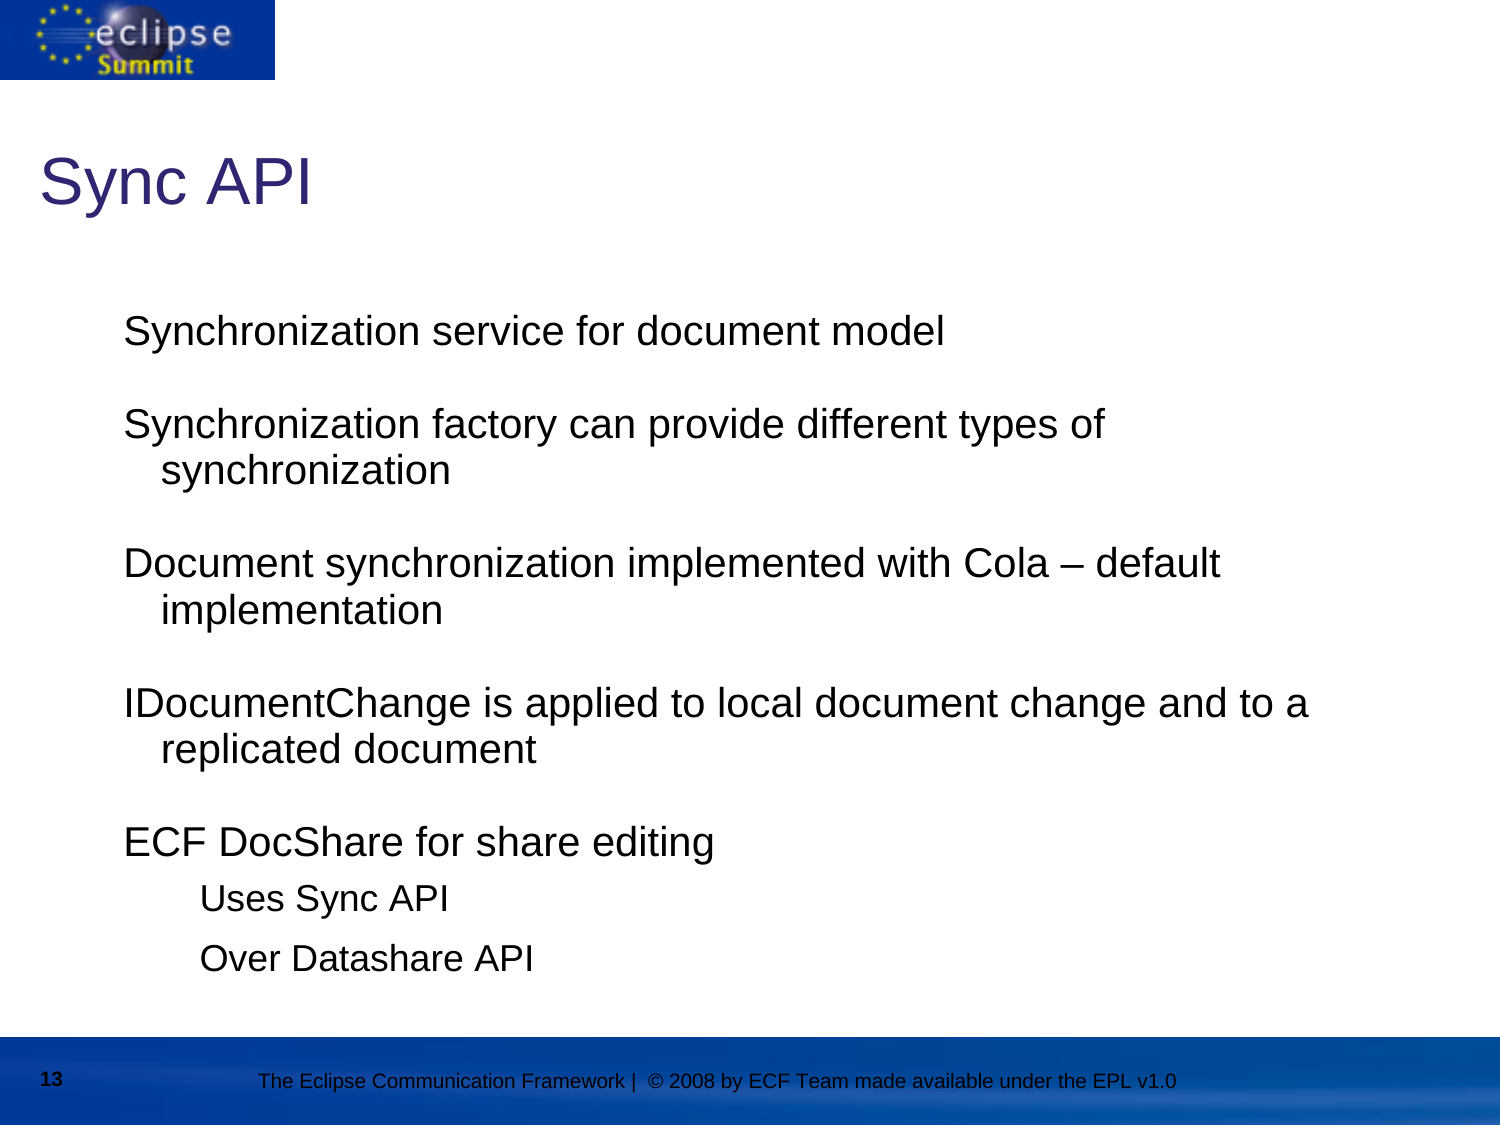

# Sync API
Synchronization service for document model
Synchronization factory can provide different types of synchronization
Document synchronization implemented with Cola – default implementation
IDocumentChange is applied to local document change and to a replicated document
ECF DocShare for share editing
Uses Sync API
Over Datashare API
13